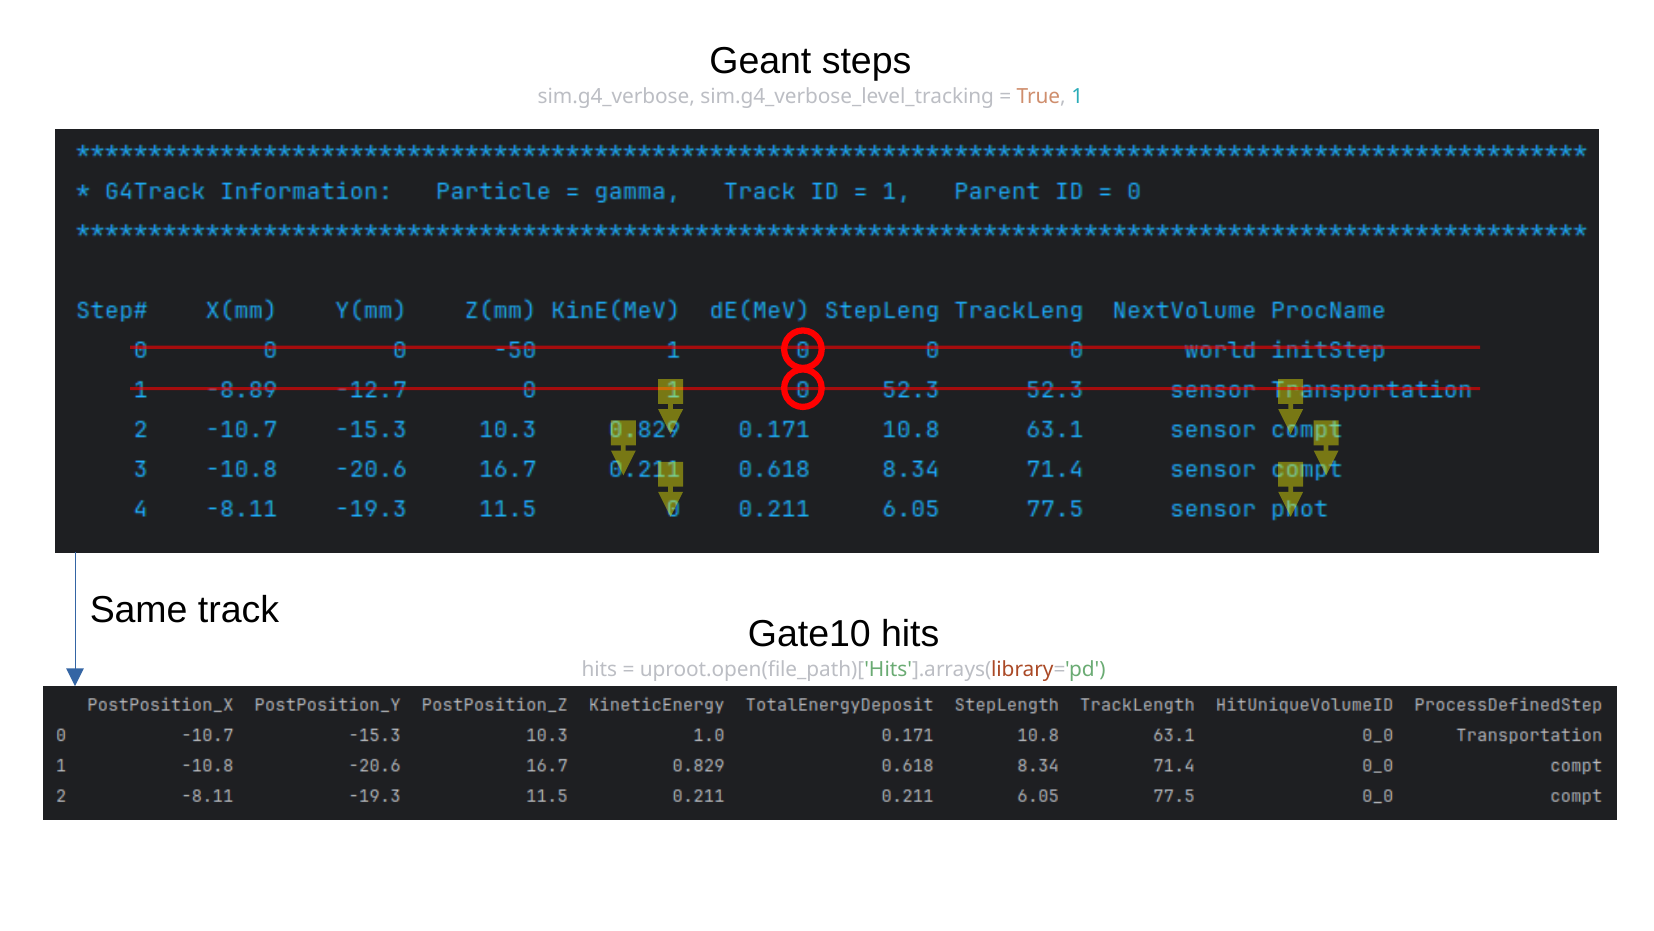

Geant steps
sim.g4_verbose, sim.g4_verbose_level_tracking = True, 1
Gate10 hits
hits = uproot.open(file_path)['Hits'].arrays(library='pd')
Same track